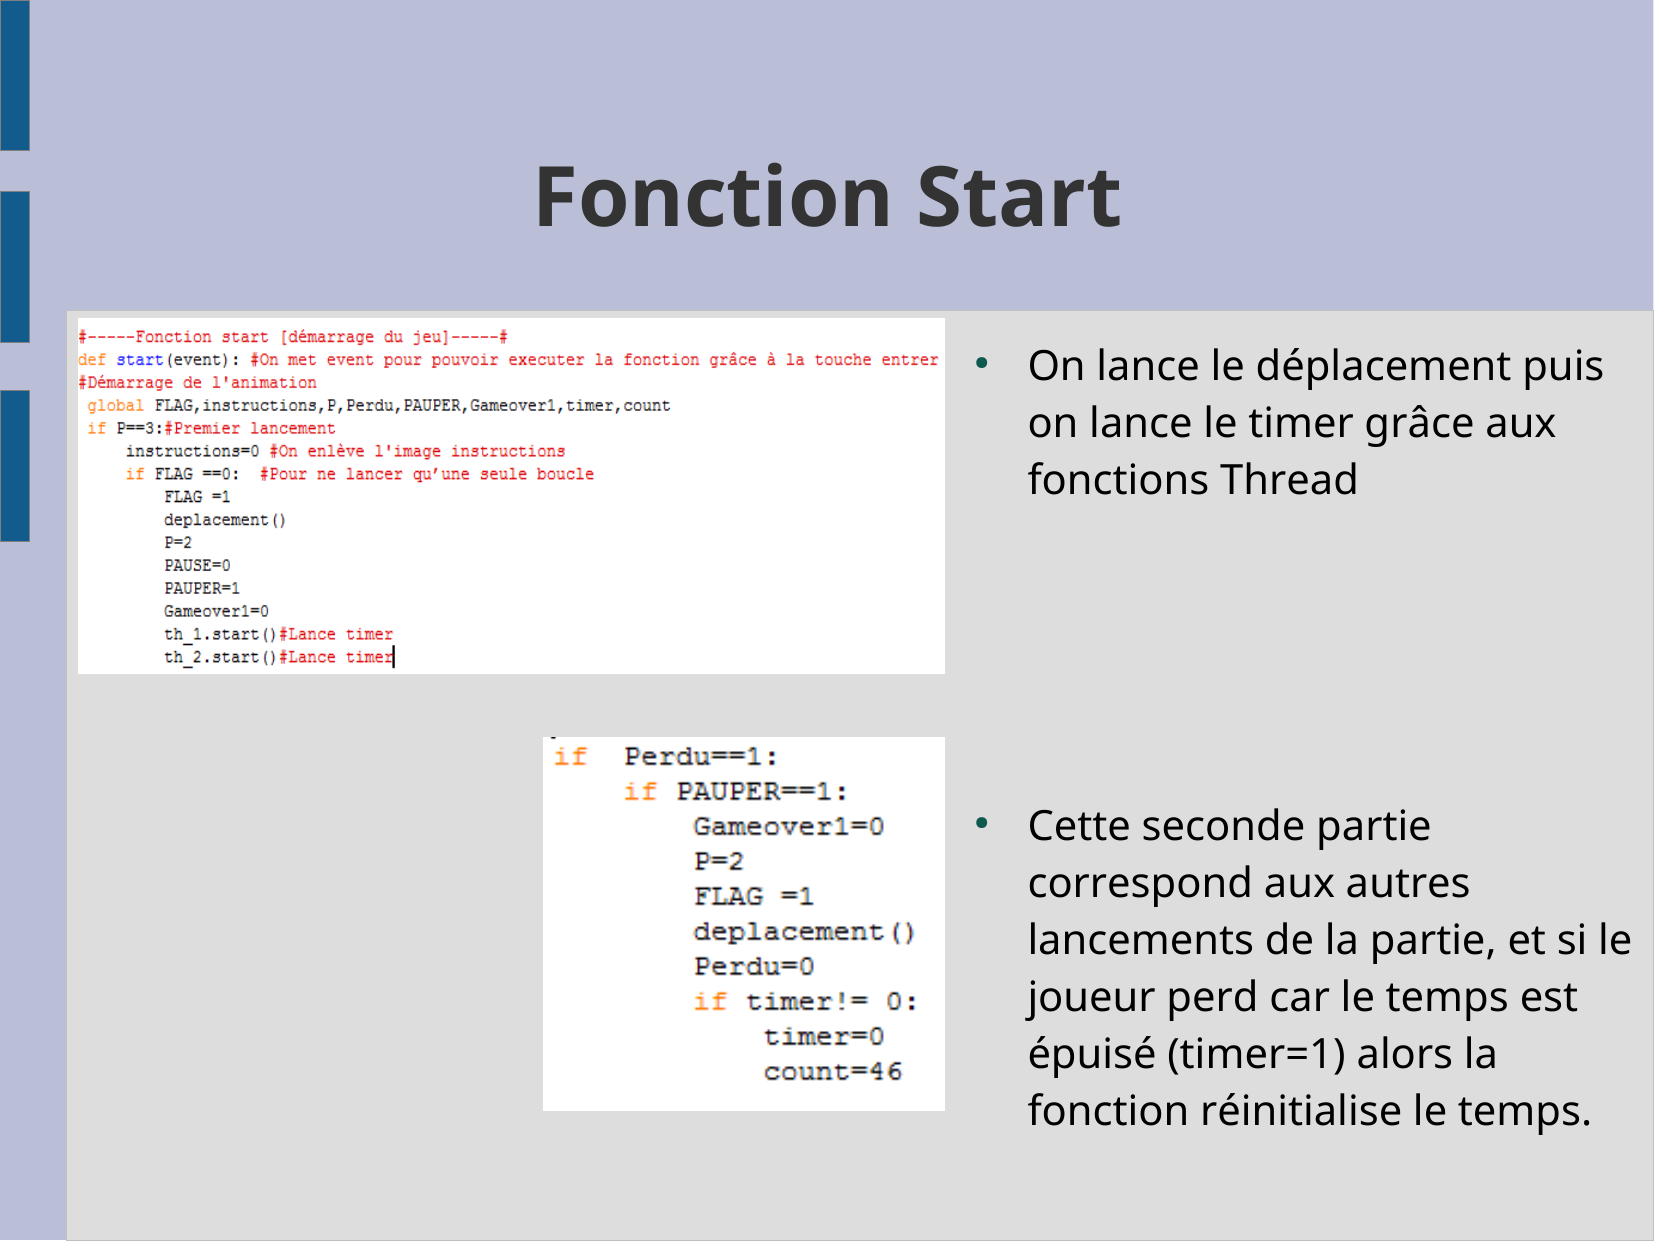

# Fonction Start
On lance le déplacement puis on lance le timer grâce aux fonctions Thread
Cette seconde partie correspond aux autres lancements de la partie, et si le joueur perd car le temps est épuisé (timer=1) alors la fonction réinitialise le temps.